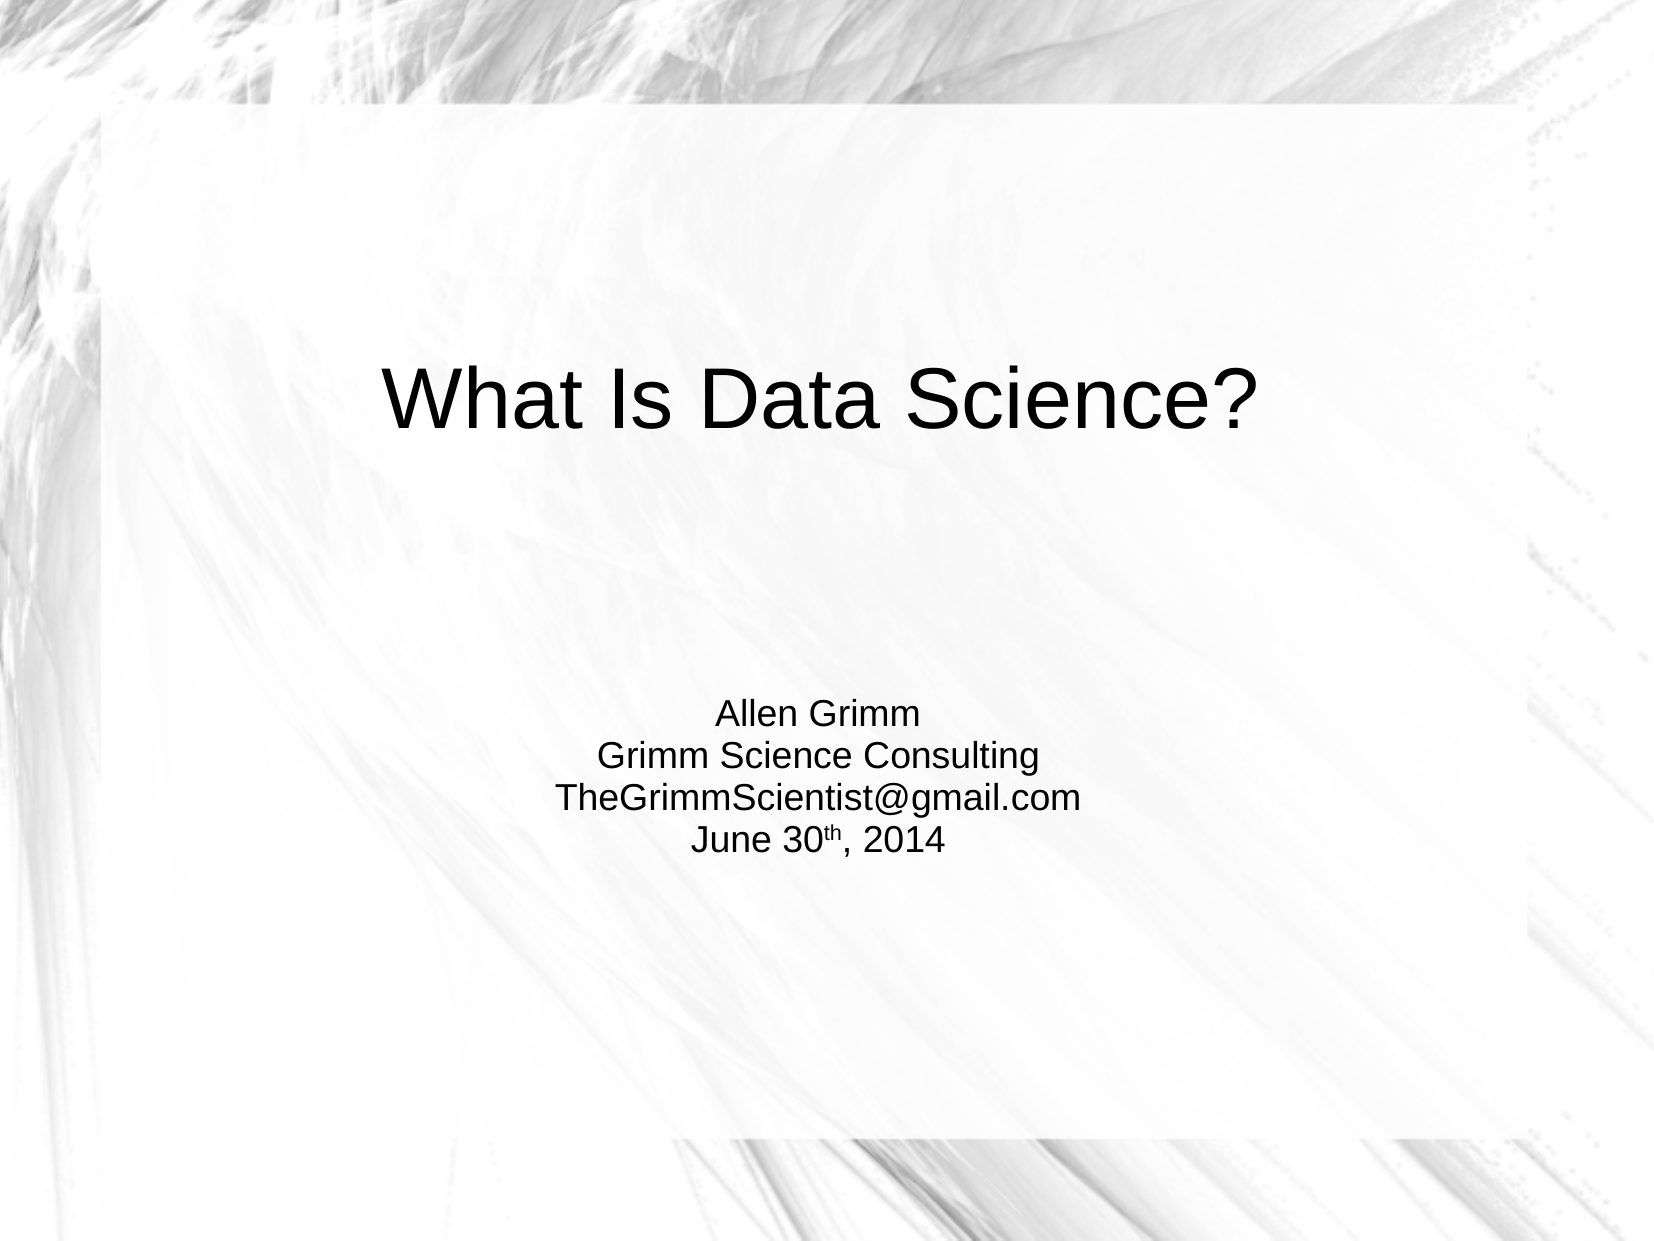

# What Is Data Science?
Allen Grimm
Grimm Science Consulting
TheGrimmScientist@gmail.com
June 30th, 2014